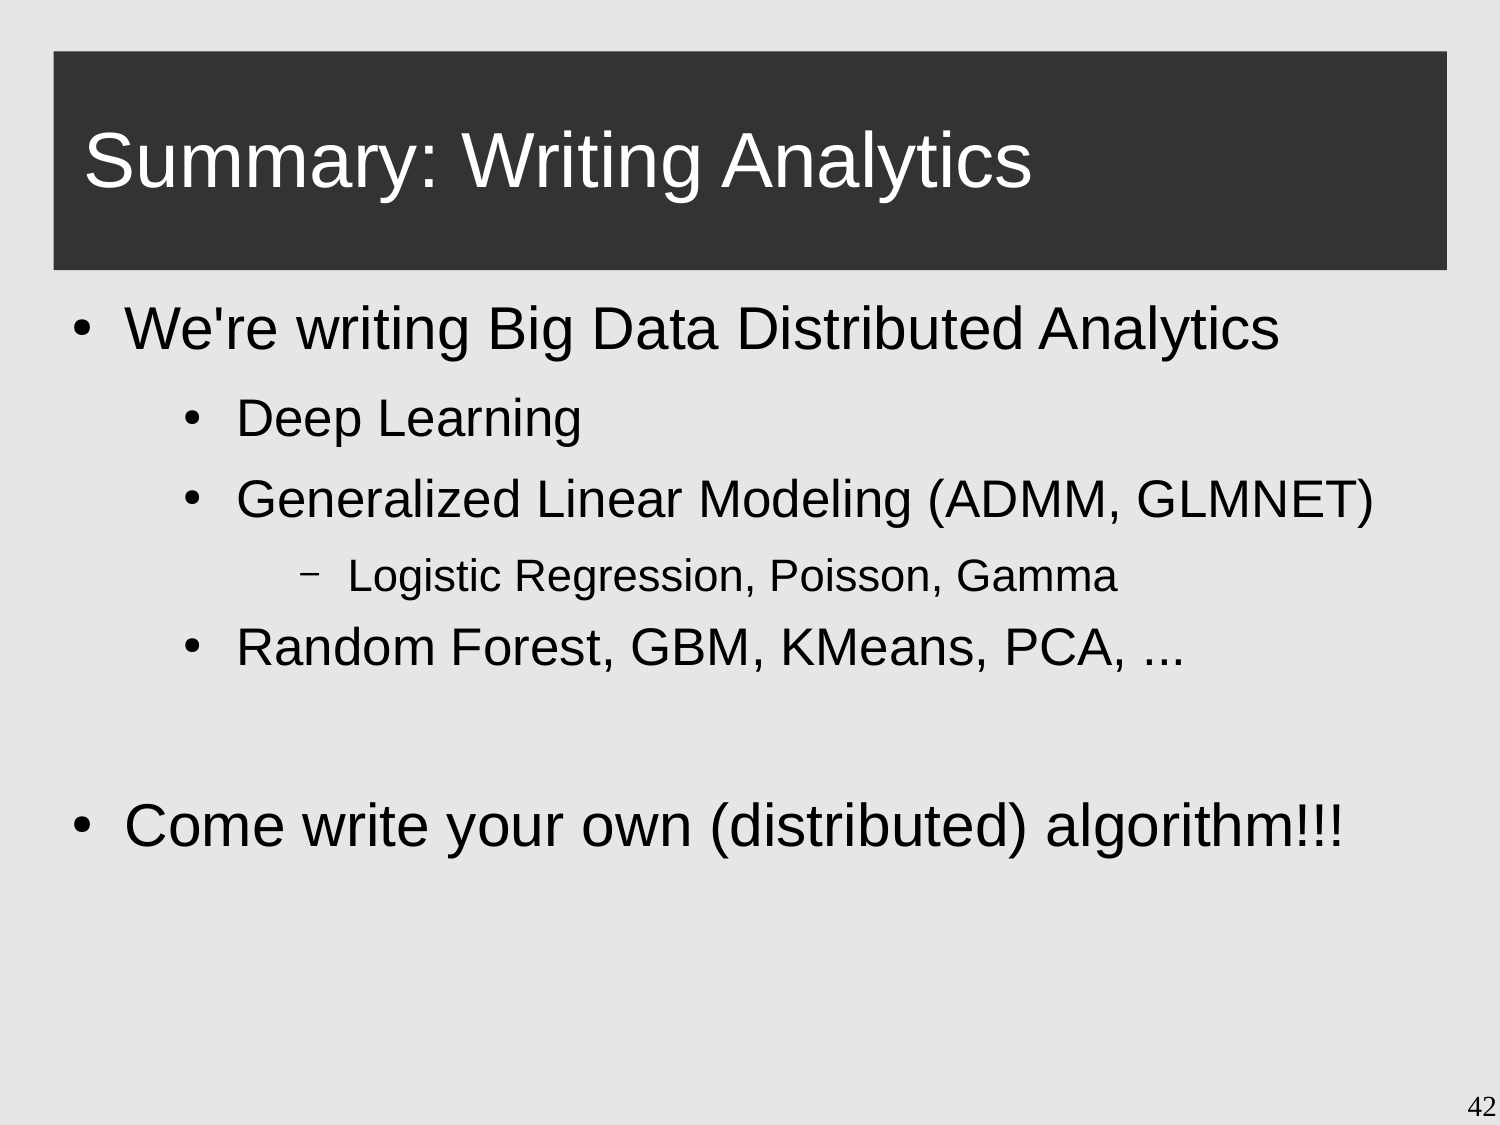

# Summary: Writing Analytics
We're writing Big Data Distributed Analytics
Deep Learning
Generalized Linear Modeling (ADMM, GLMNET)
Logistic Regression, Poisson, Gamma
Random Forest, GBM, KMeans, PCA, ...
Come write your own (distributed) algorithm!!!
42